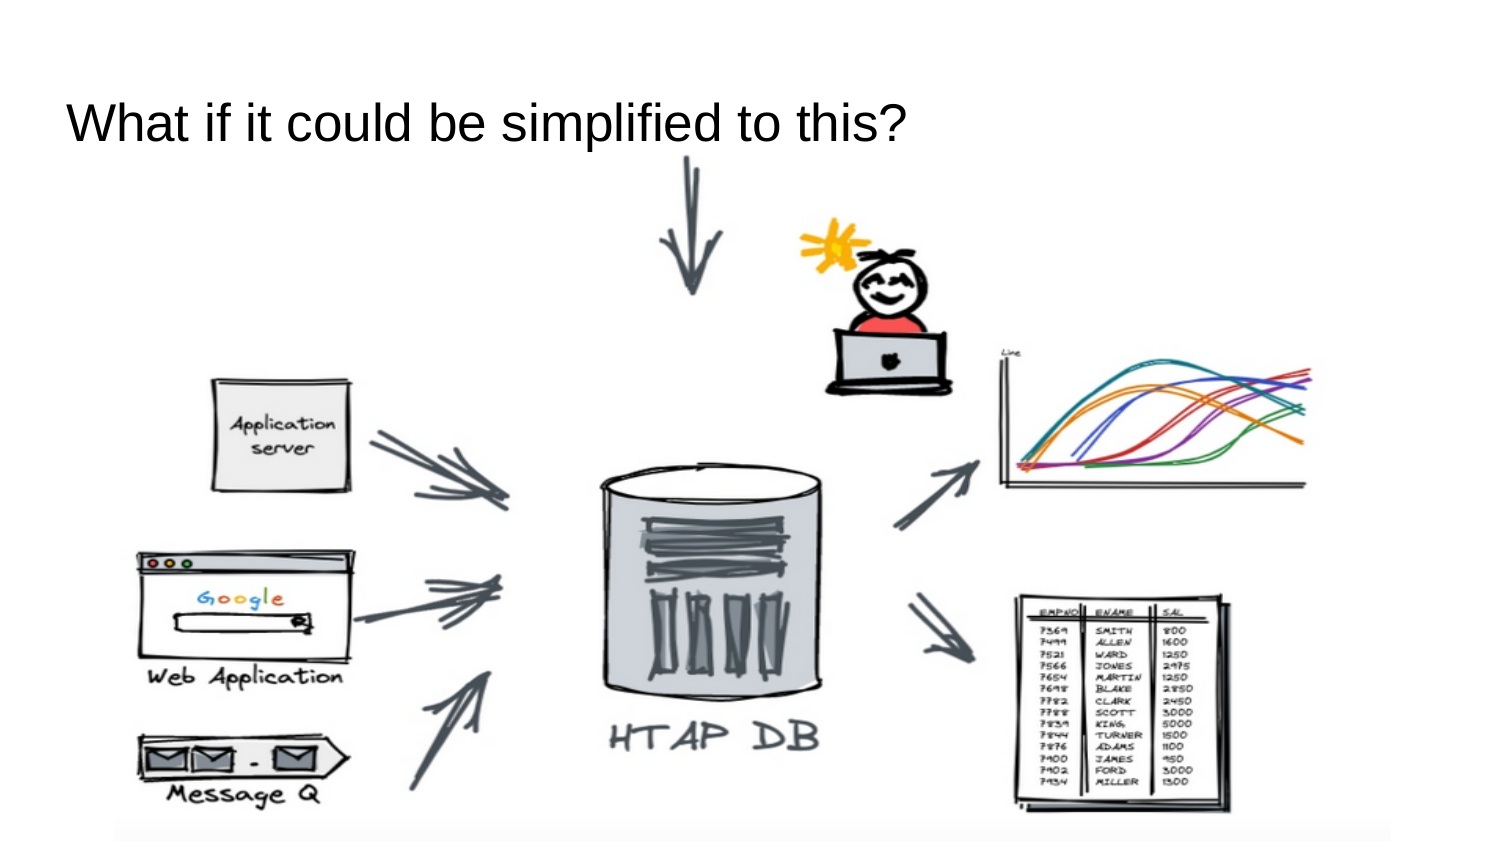

# What if it could be simplified to this?